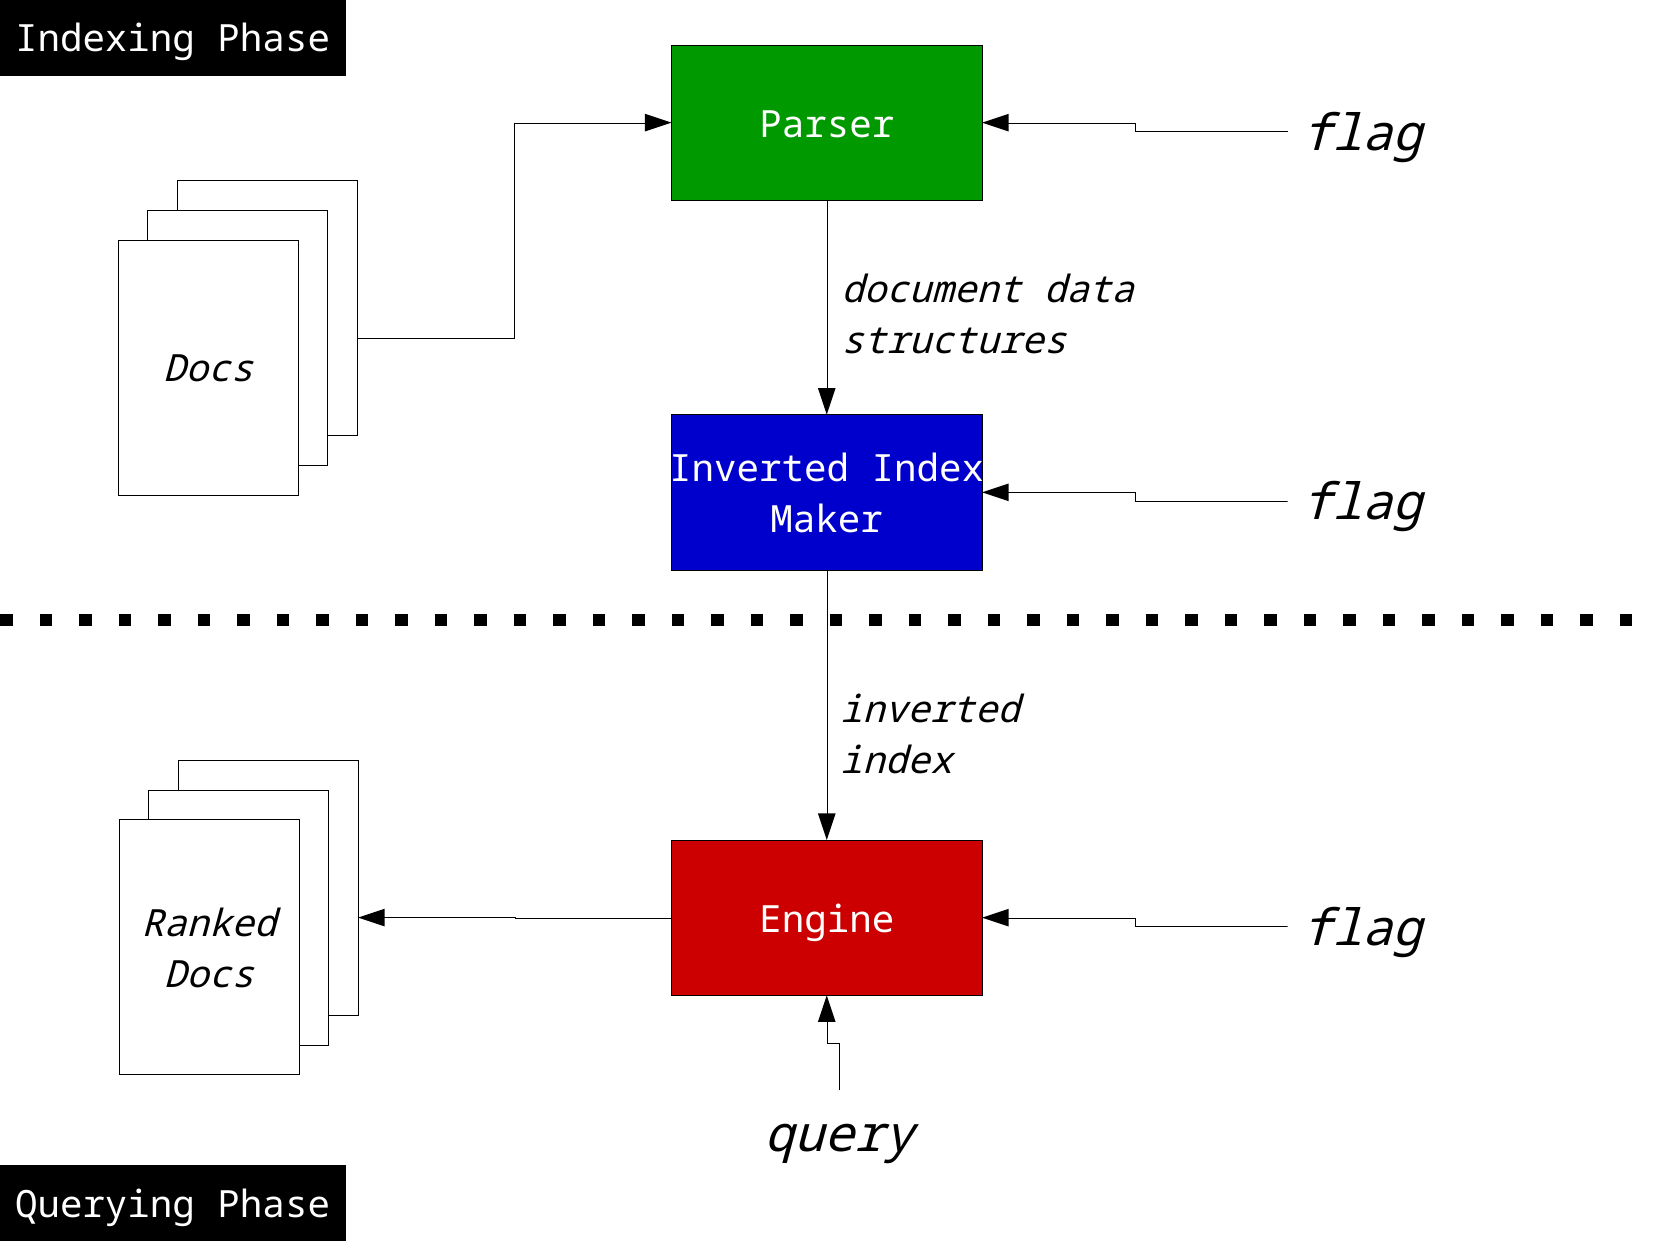

Indexing Phase
Parser
flag
Docs
document data
structures
Inverted Index
Maker
flag
inverted
index
Ranked
Docs
Engine
flag
query
Querying Phase